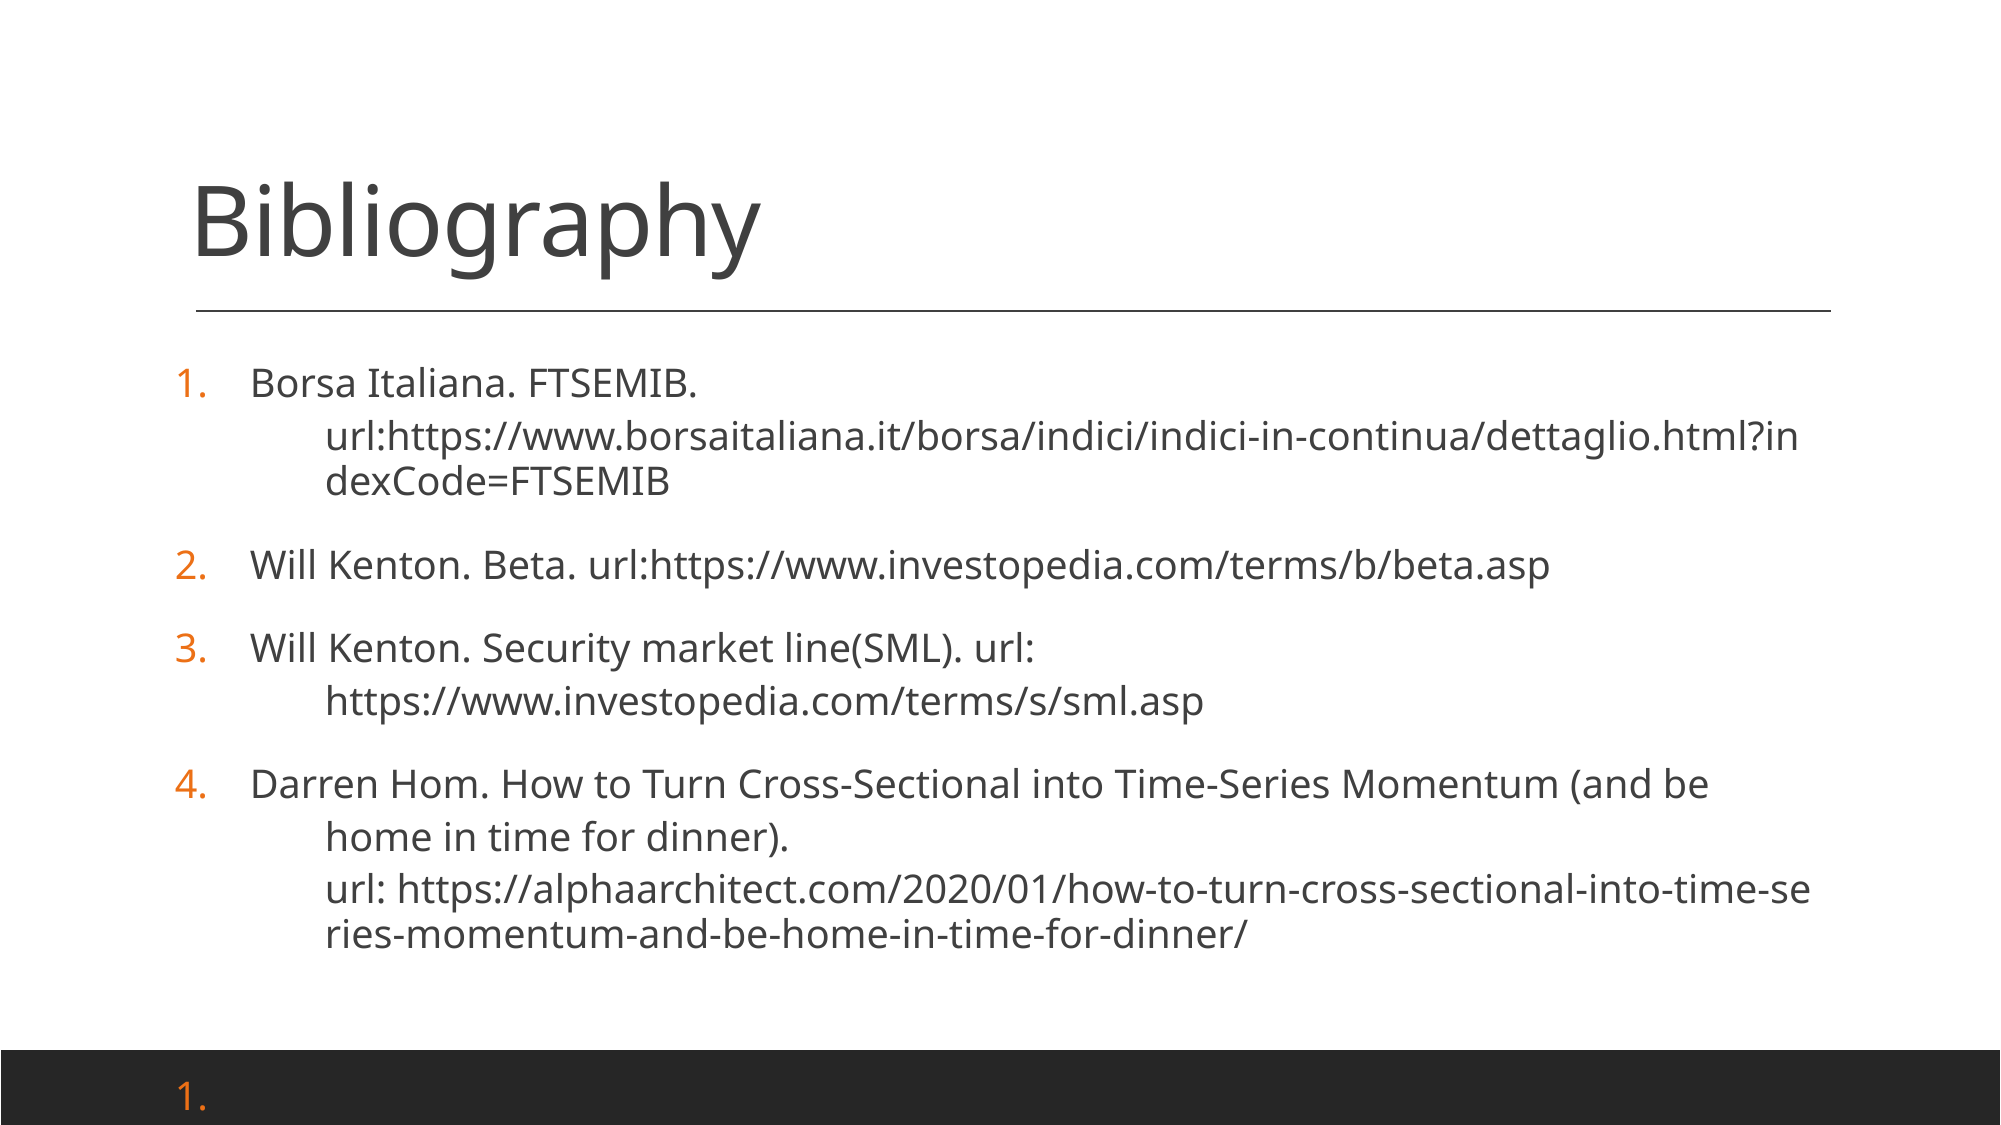

# Bibliography
Borsa Italiana. FTSEMIB. url:https://www.borsaitaliana.it/borsa/indici/indici-in-continua/dettaglio.html?indexCode=FTSEMIB
Will Kenton. Beta. url:https://www.investopedia.com/terms/b/beta.asp
Will Kenton. Security market line(SML). url: https://www.investopedia.com/terms/s/sml.asp
Darren Hom. How to Turn Cross-Sectional into Time-Series Momentum (and be home in time for dinner). url: https://alphaarchitect.com/2020/01/how-to-turn-cross-sectional-into-time-series-momentum-and-be-home-in-time-for-dinner/